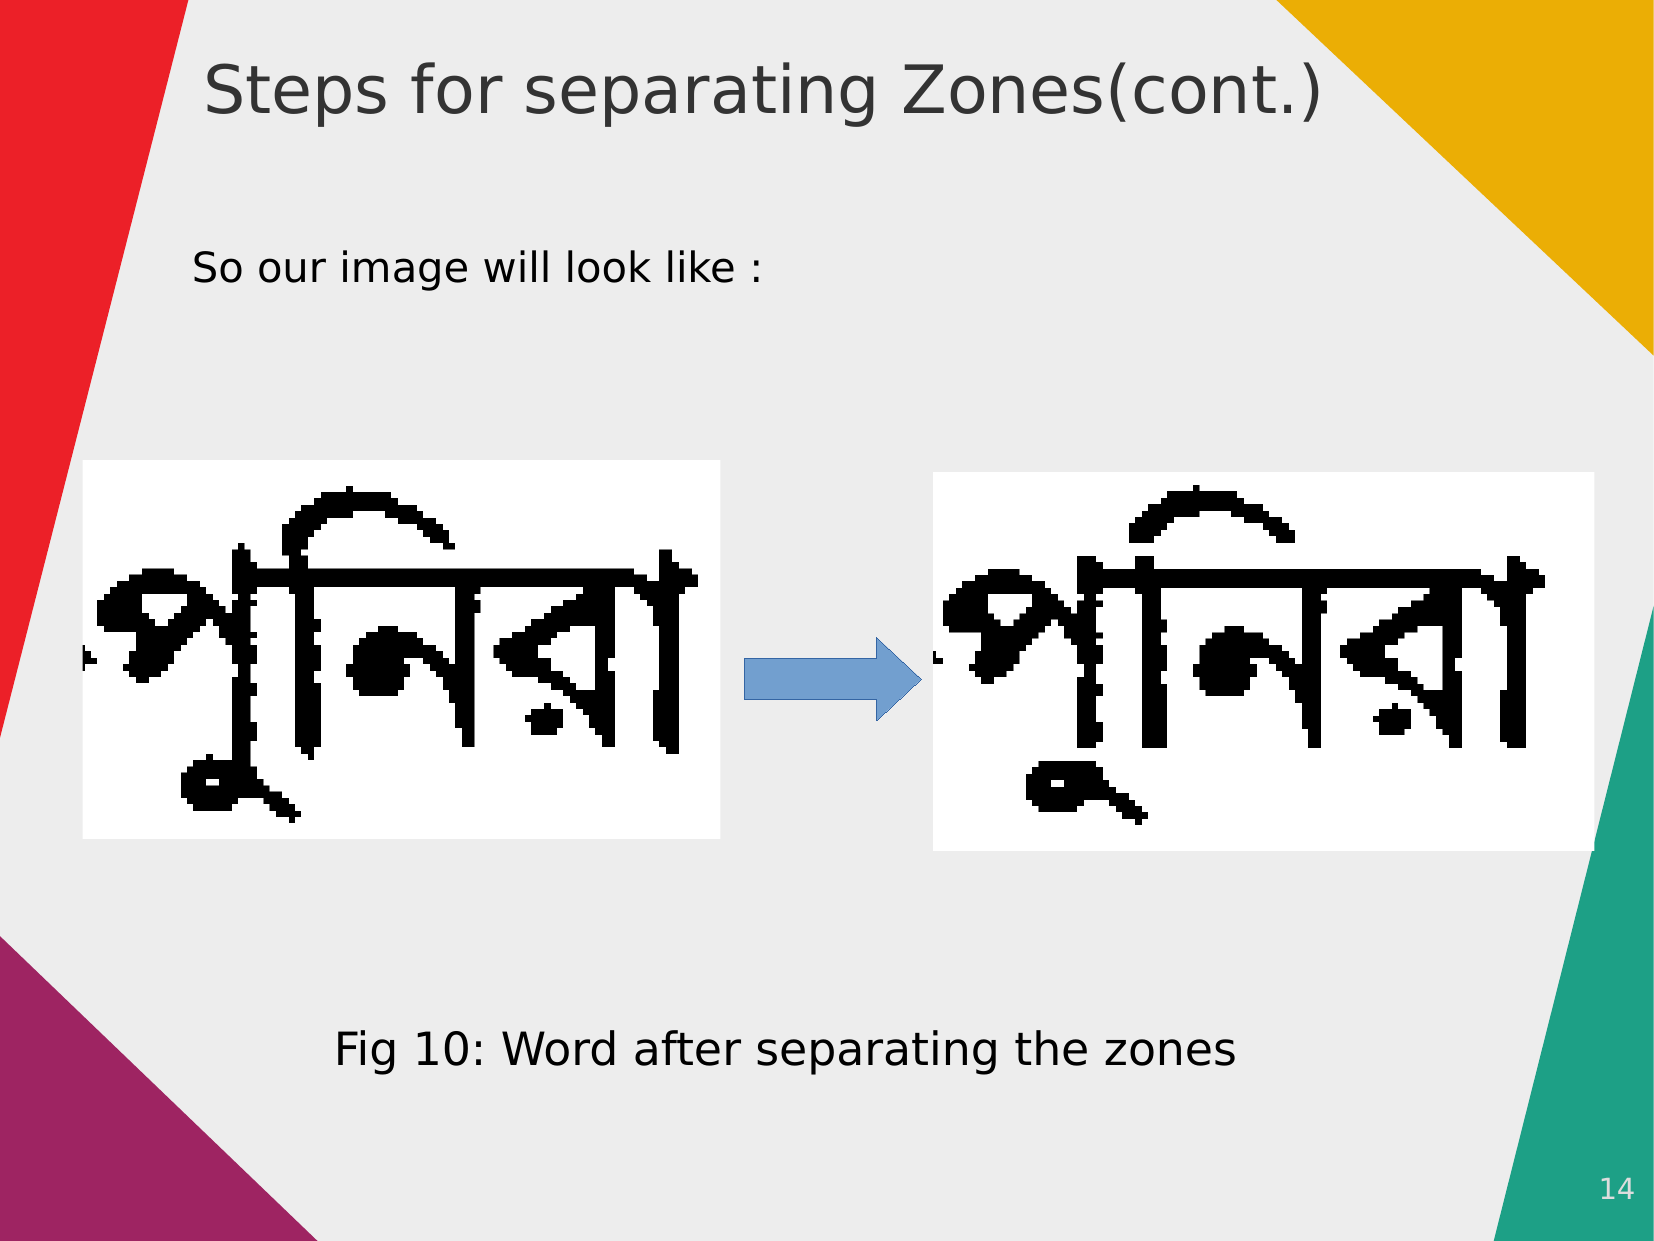

# Steps for separating Zones(cont.)
So our image will look like :
Fig 10: Word after separating the zones
14